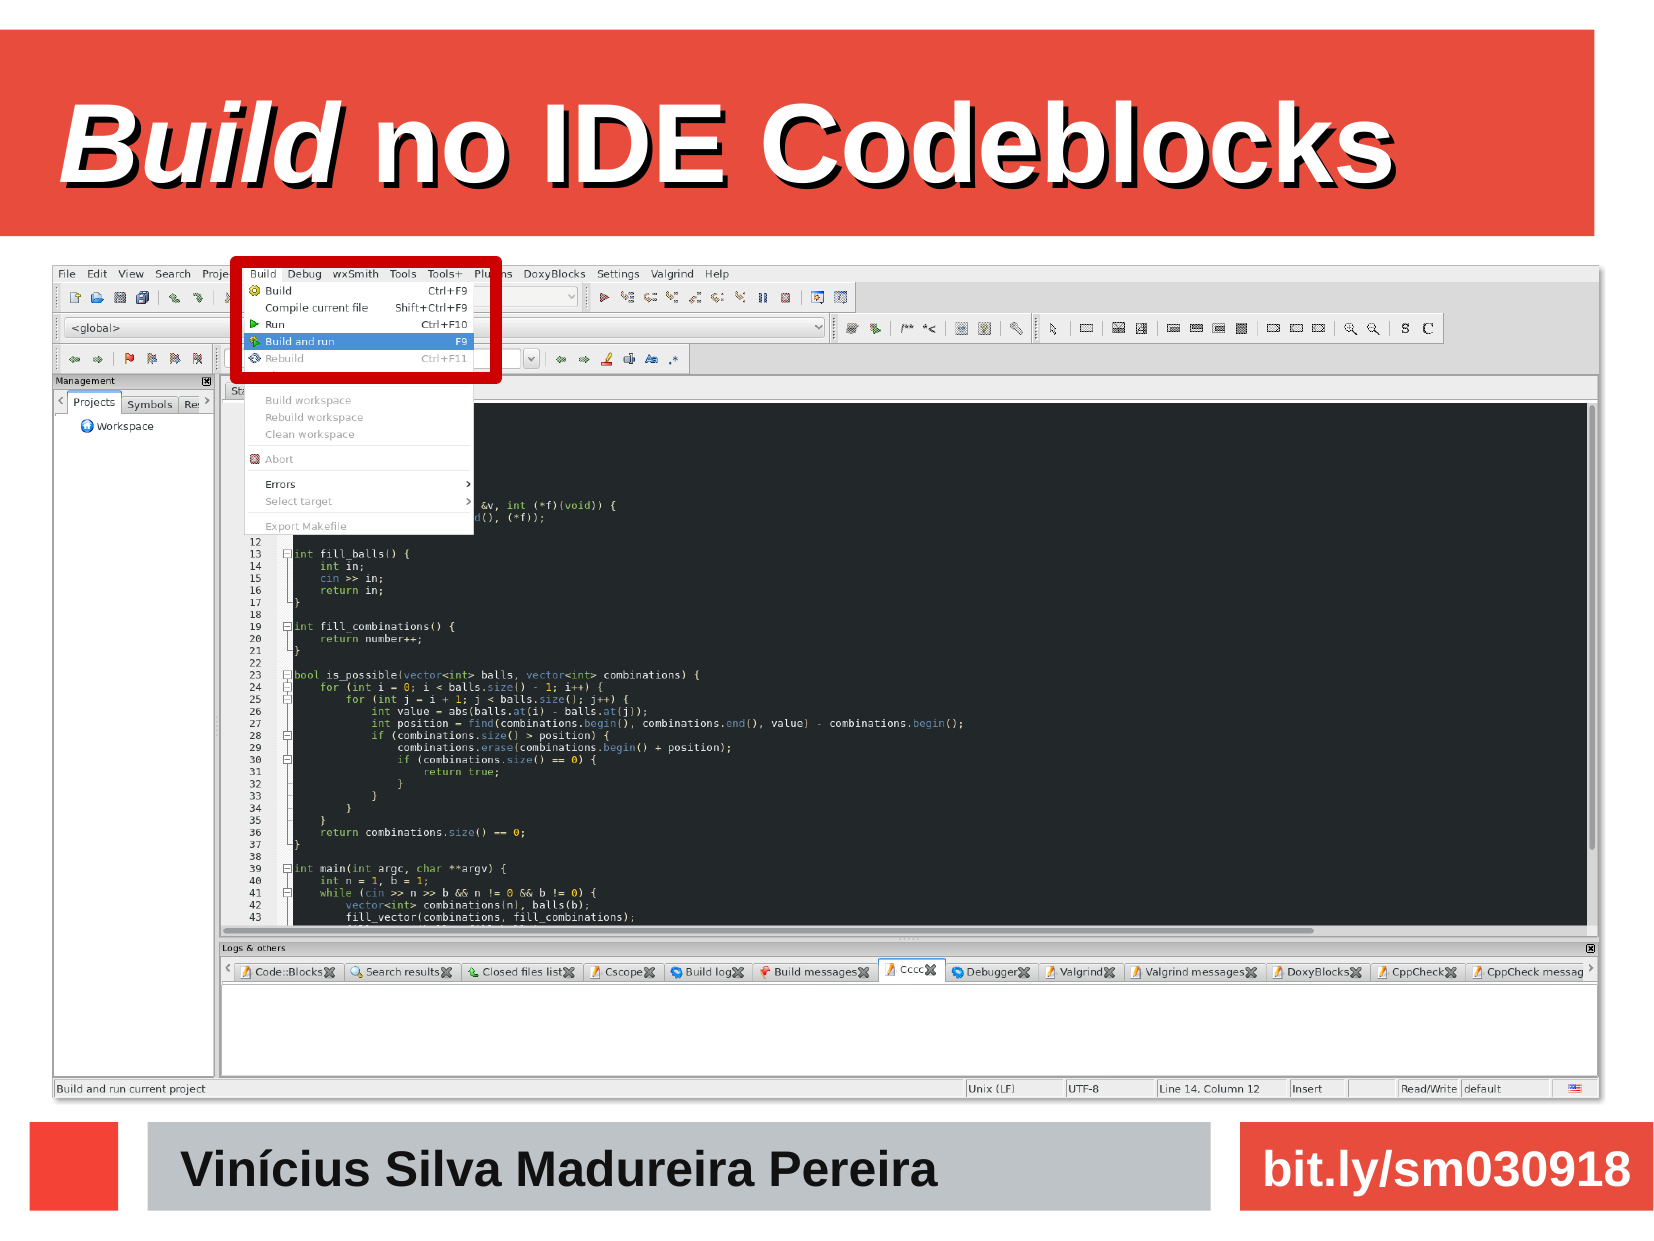

# Build no IDE Codeblocks
Vinícius Silva Madureira Pereira
bit.ly/sm030918